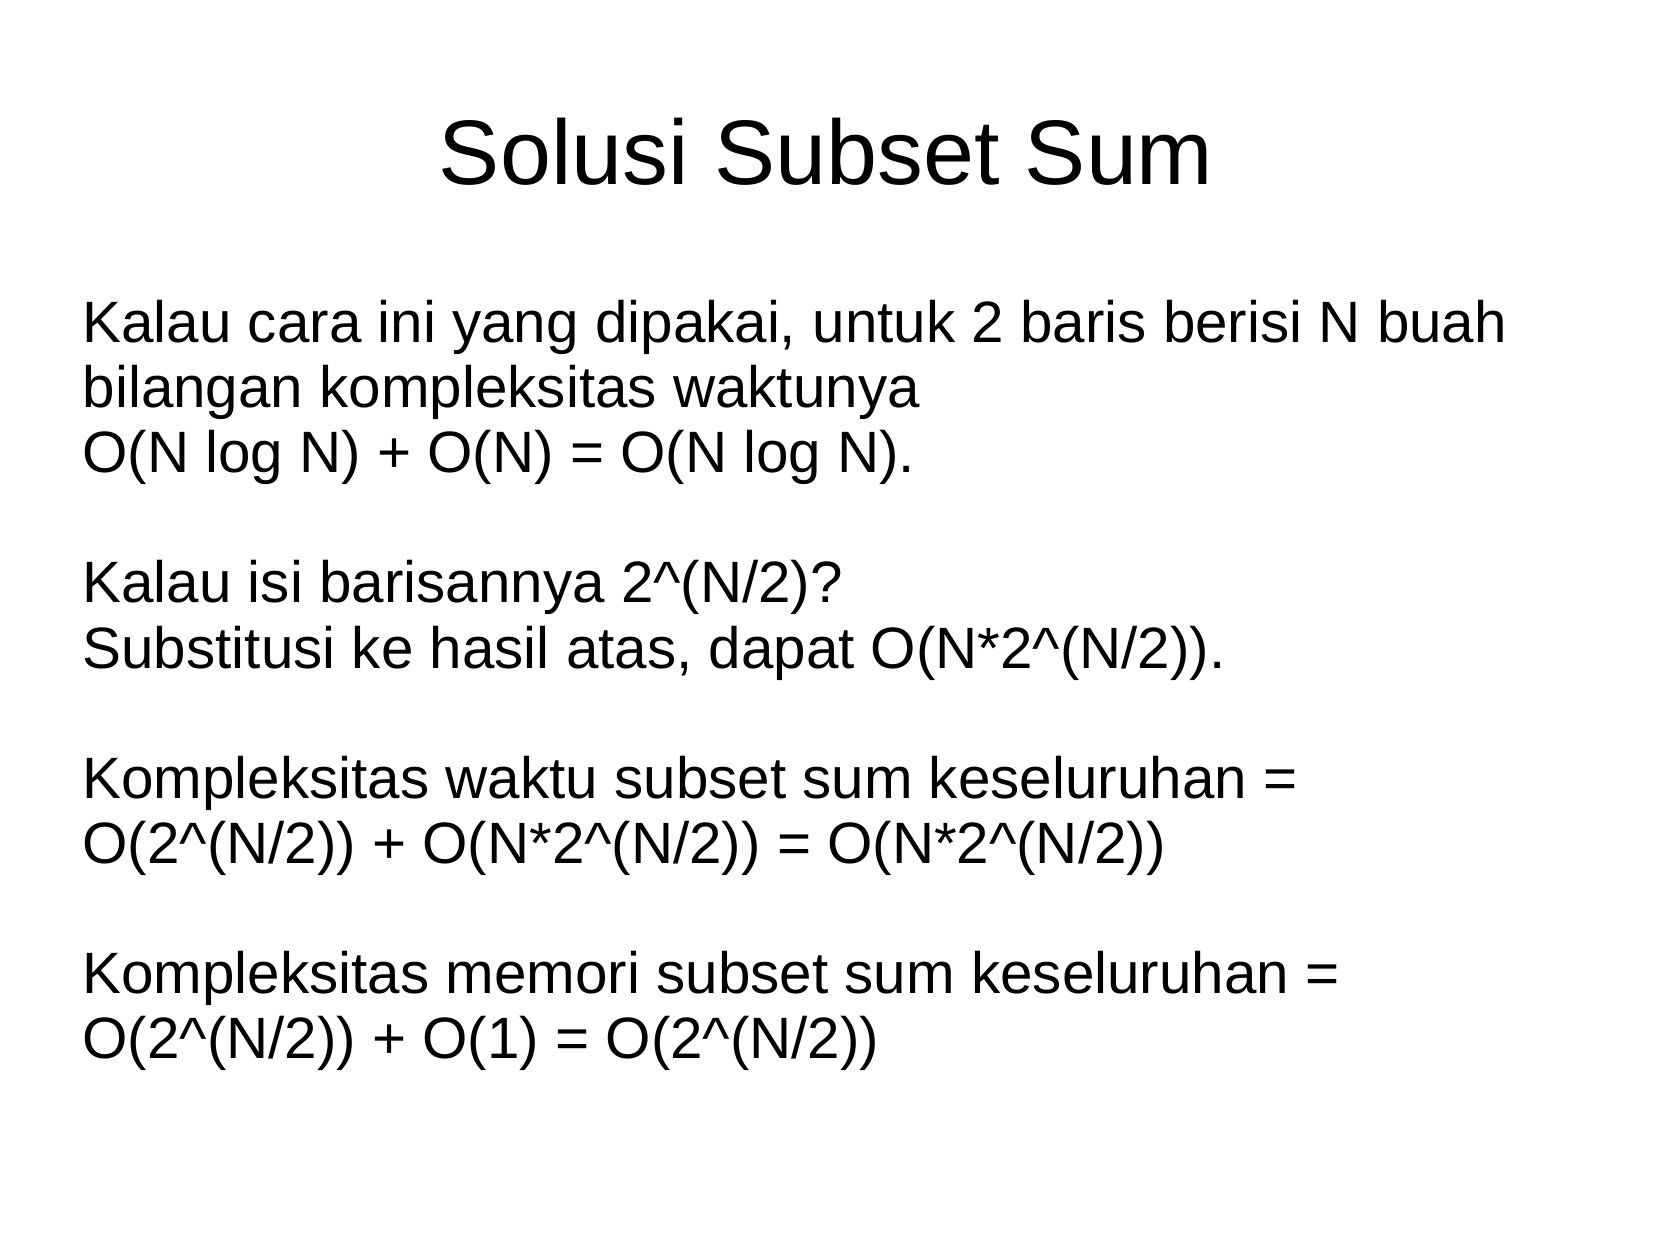

# Solusi Subset Sum
Kalau cara ini yang dipakai, untuk 2 baris berisi N buah bilangan kompleksitas waktunya
O(N log N) + O(N) = O(N log N).
Kalau isi barisannya 2^(N/2)?
Substitusi ke hasil atas, dapat O(N*2^(N/2)).
Kompleksitas waktu subset sum keseluruhan =
O(2^(N/2)) + O(N*2^(N/2)) = O(N*2^(N/2))
Kompleksitas memori subset sum keseluruhan =
O(2^(N/2)) + O(1) = O(2^(N/2))